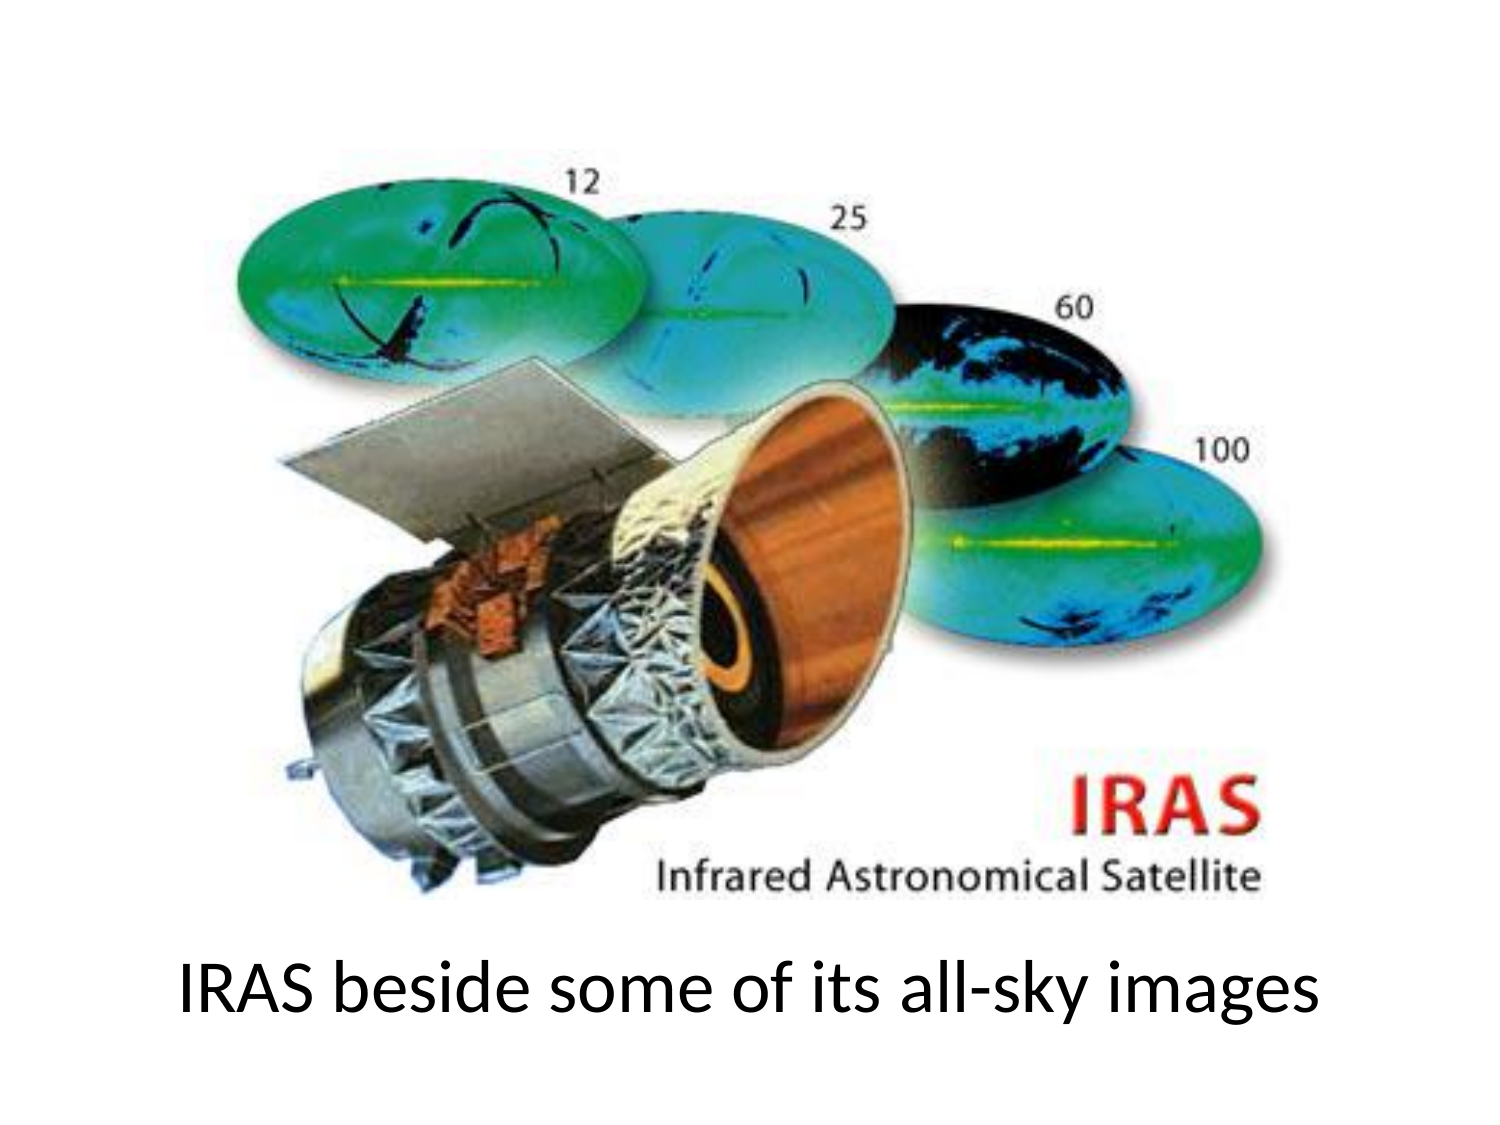

IRAS beside some of its all-sky images